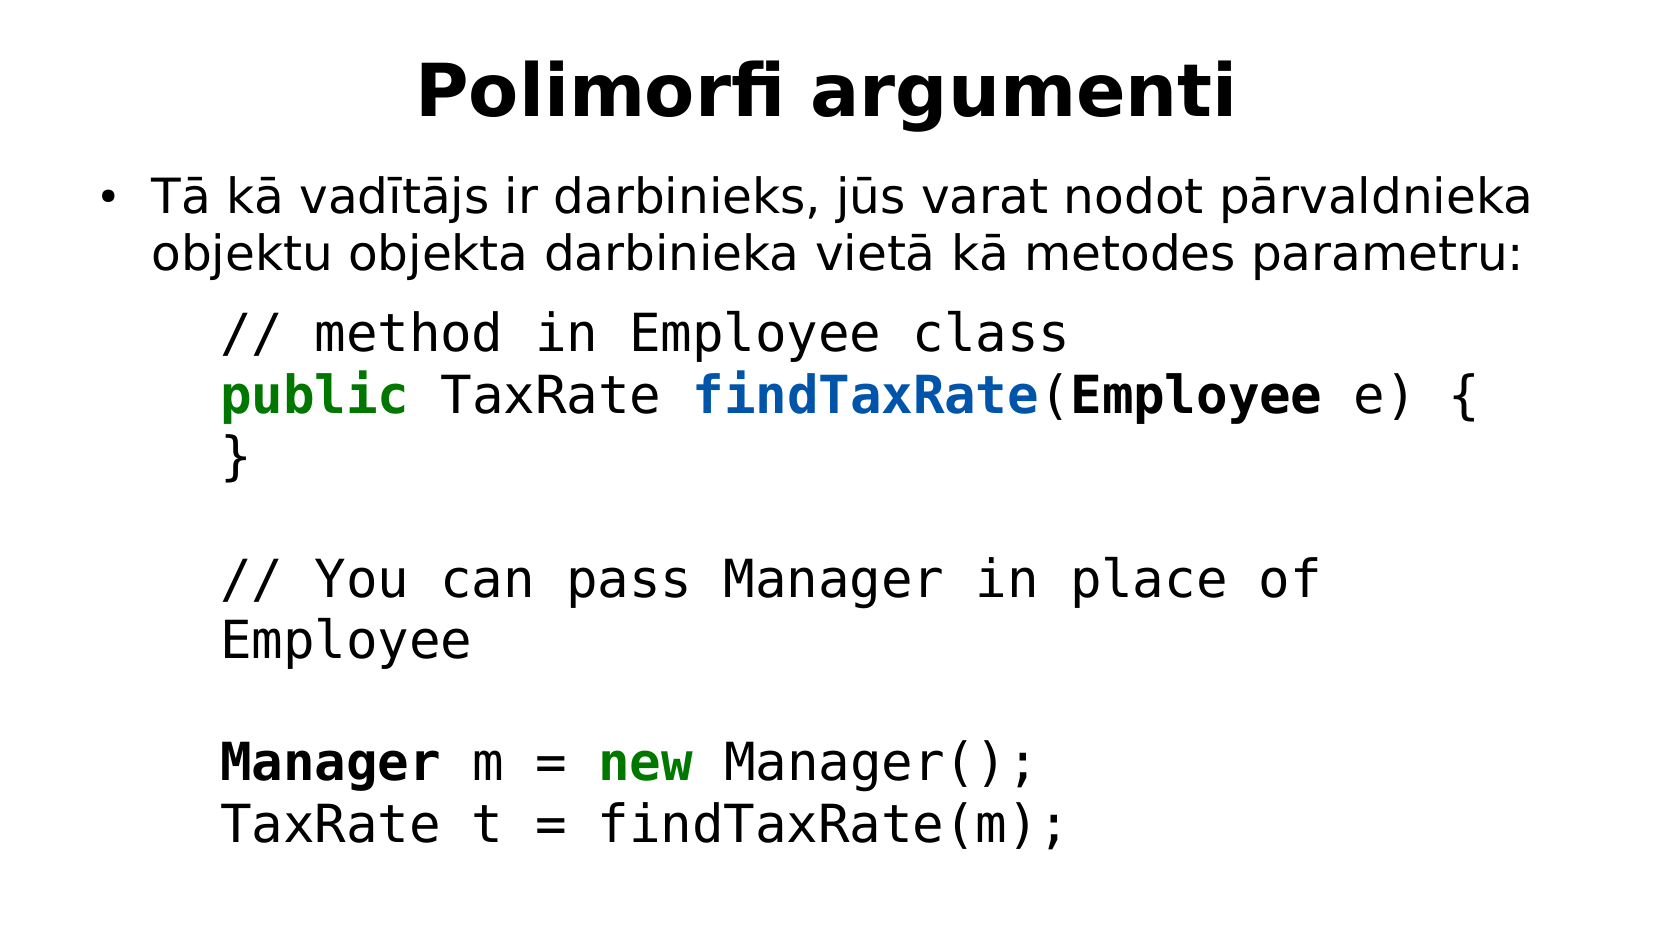

# Polimorfi argumenti
Tā kā vadītājs ir darbinieks, jūs varat nodot pārvaldnieka objektu objekta darbinieka vietā kā metodes parametru:
// method in Employee class
public TaxRate findTaxRate(Employee e) {
}
// You can pass Manager in place of Employee
Manager m = new Manager();
TaxRate t = findTaxRate(m);